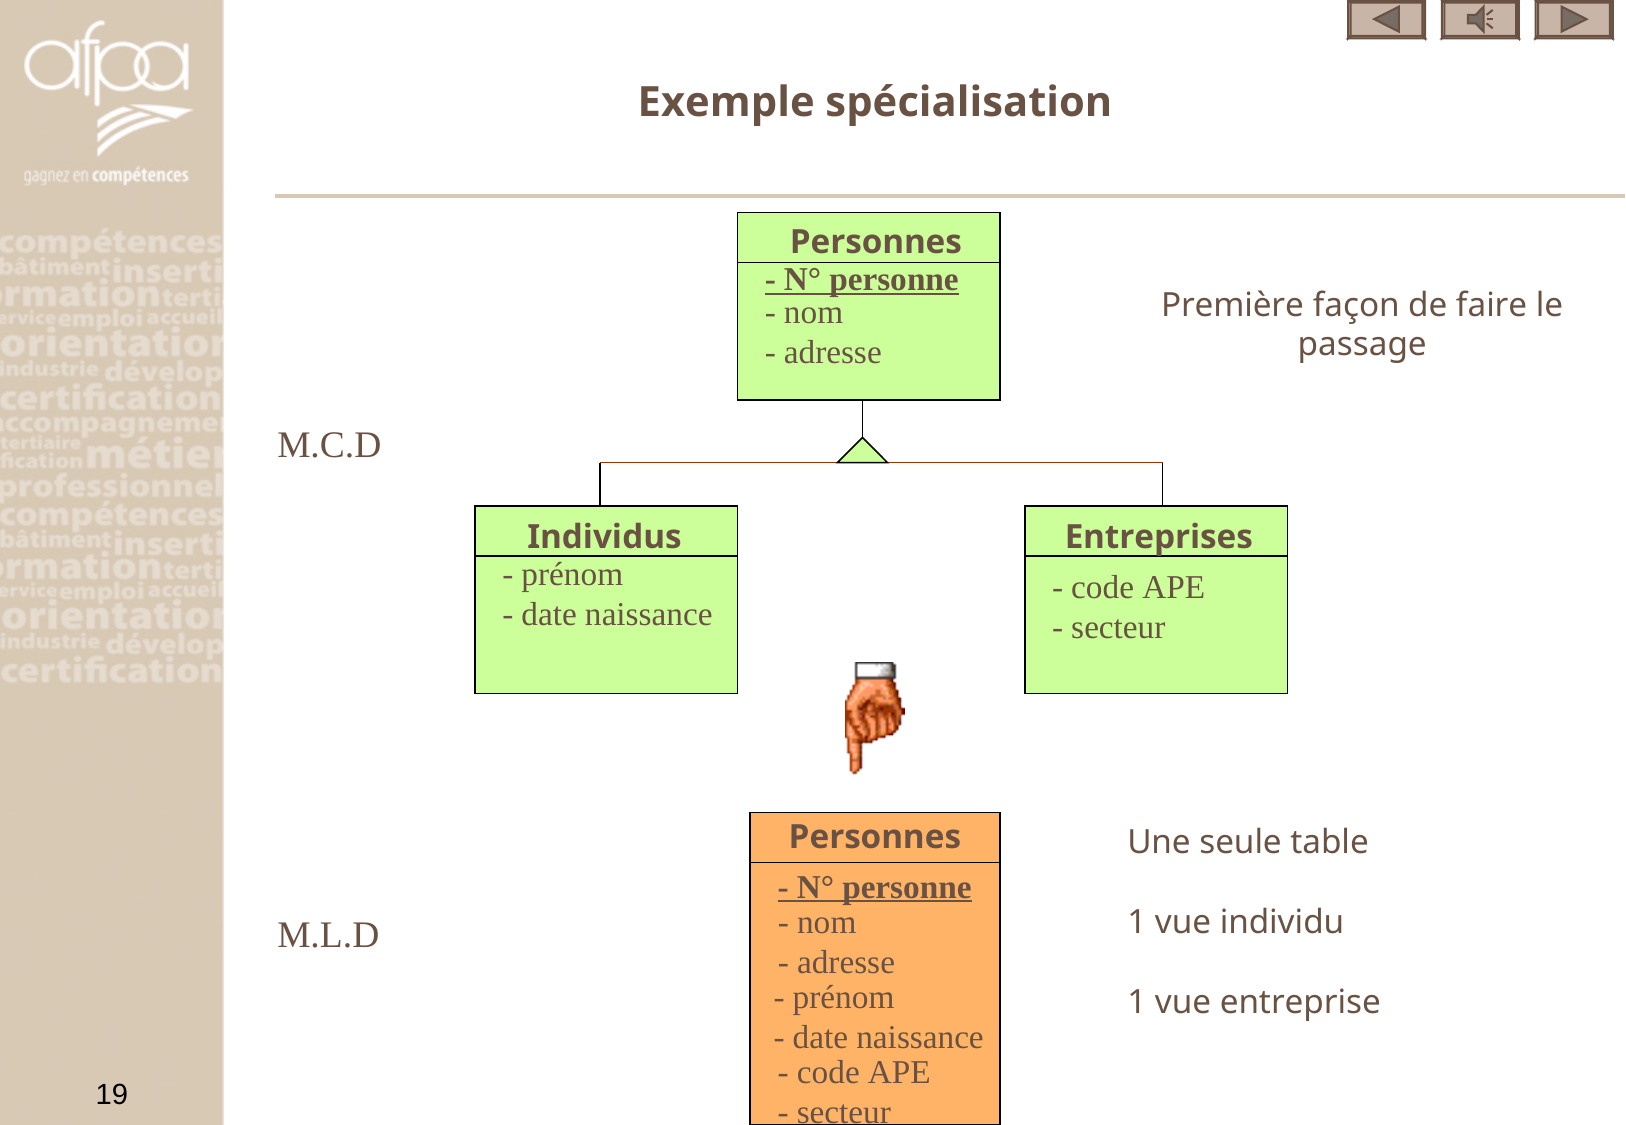

# Exemple spécialisation
Personnes
- N° personne
- nom
- adresse
Individus
Entreprises
- prénom
- date naissance
- code APE
- secteur
Première façon de faire le passage
M.C.D
Personnes
Une seule table
1 vue individu
1 vue entreprise
- N° personne
- nom
- adresse
M.L.D
- prénom
- date naissance
- code APE
- secteur